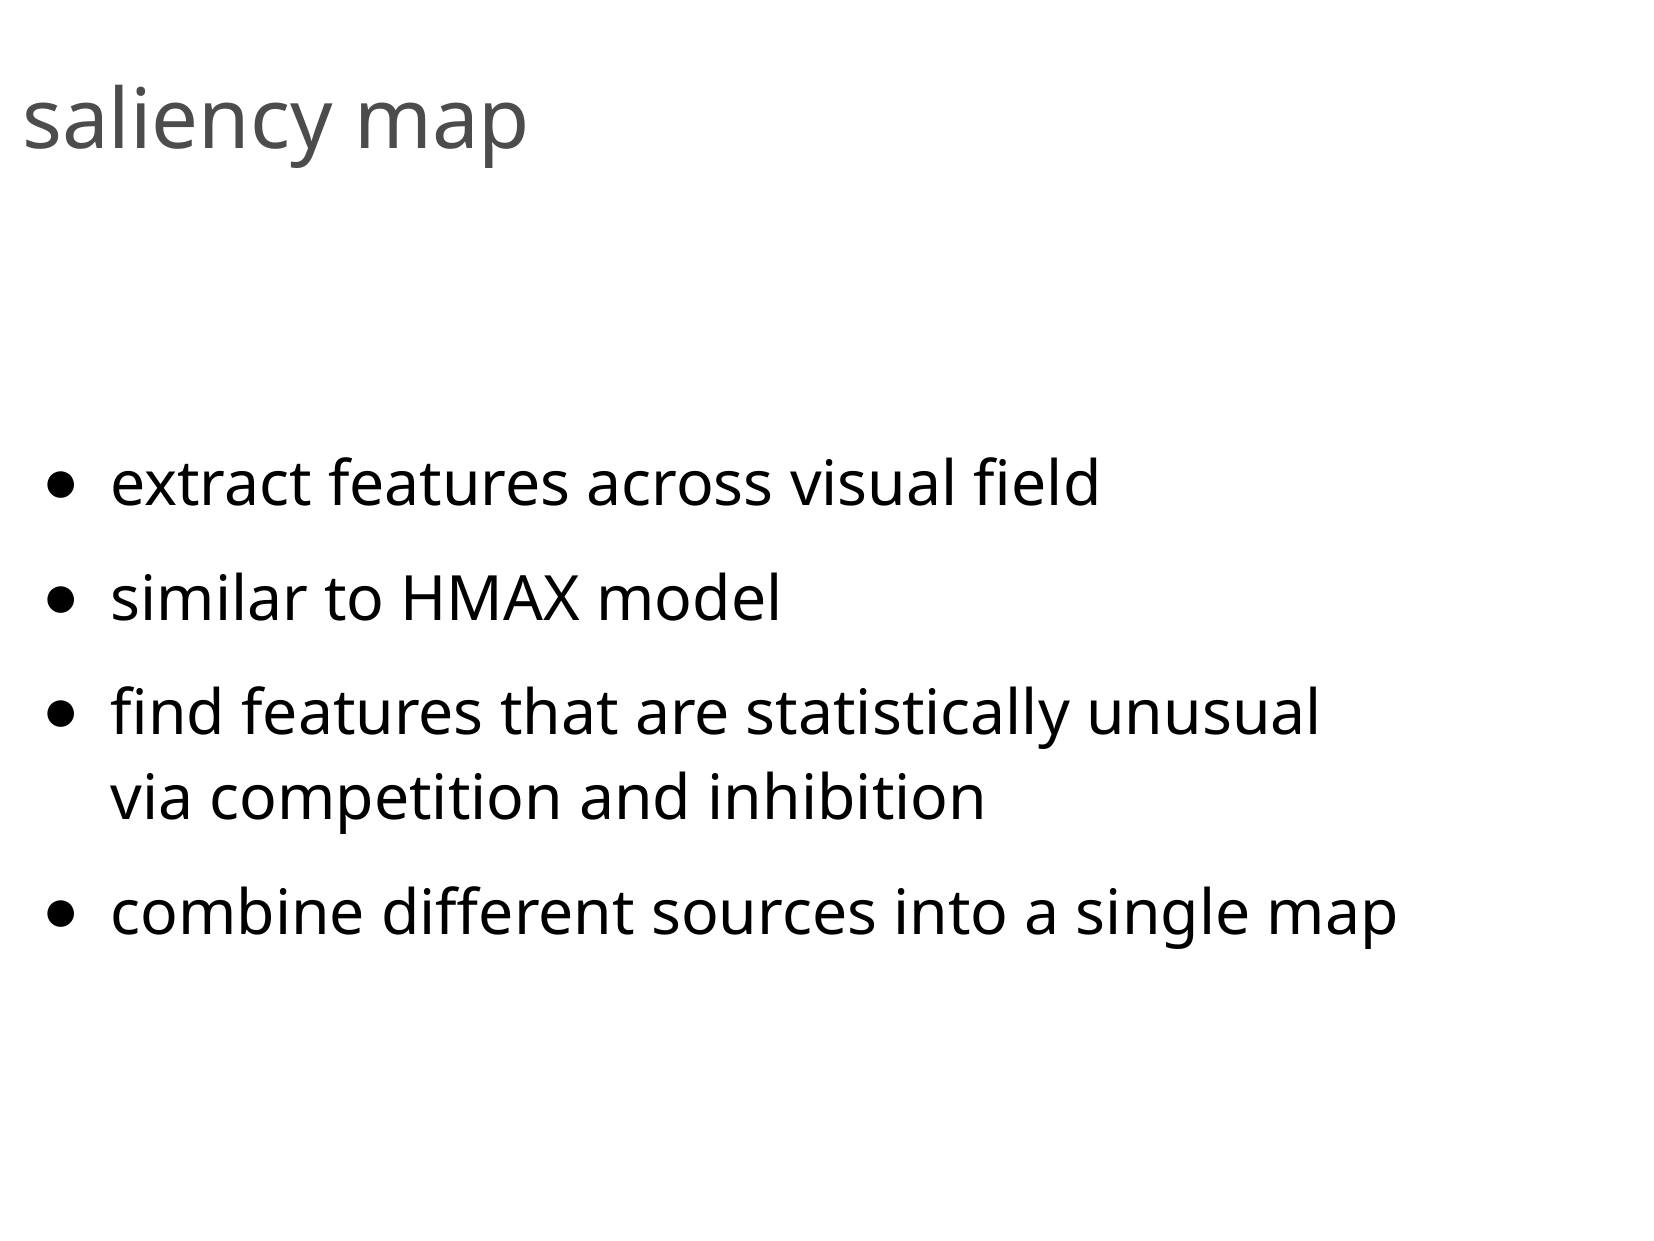

# saliency map
extract features across visual field
similar to HMAX model
find features that are statistically unusual
via competition and inhibition
combine different sources into a single map